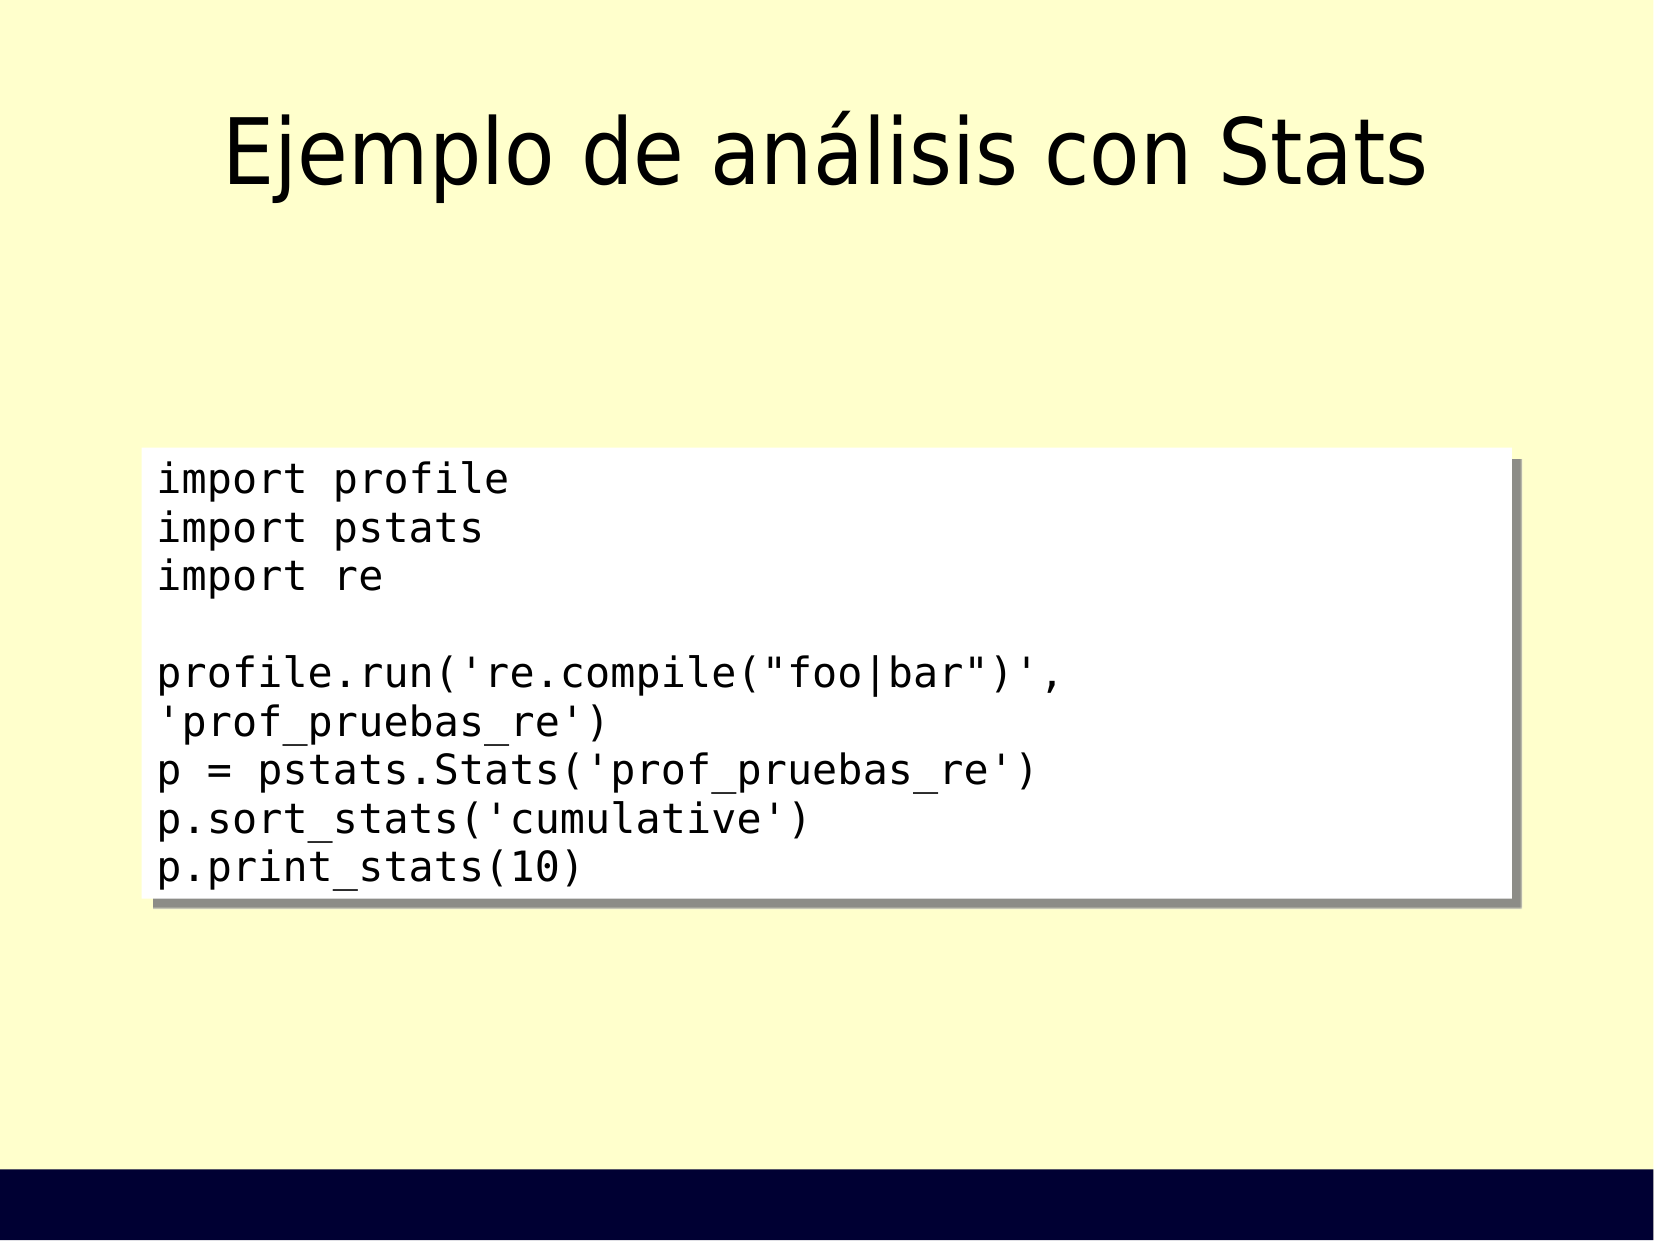

# Ejemplo de análisis con Stats
import profile
import pstats
import re
profile.run('re.compile("foo|bar")', 'prof_pruebas_re')
p = pstats.Stats('prof_pruebas_re')
p.sort_stats('cumulative')
p.print_stats(10)